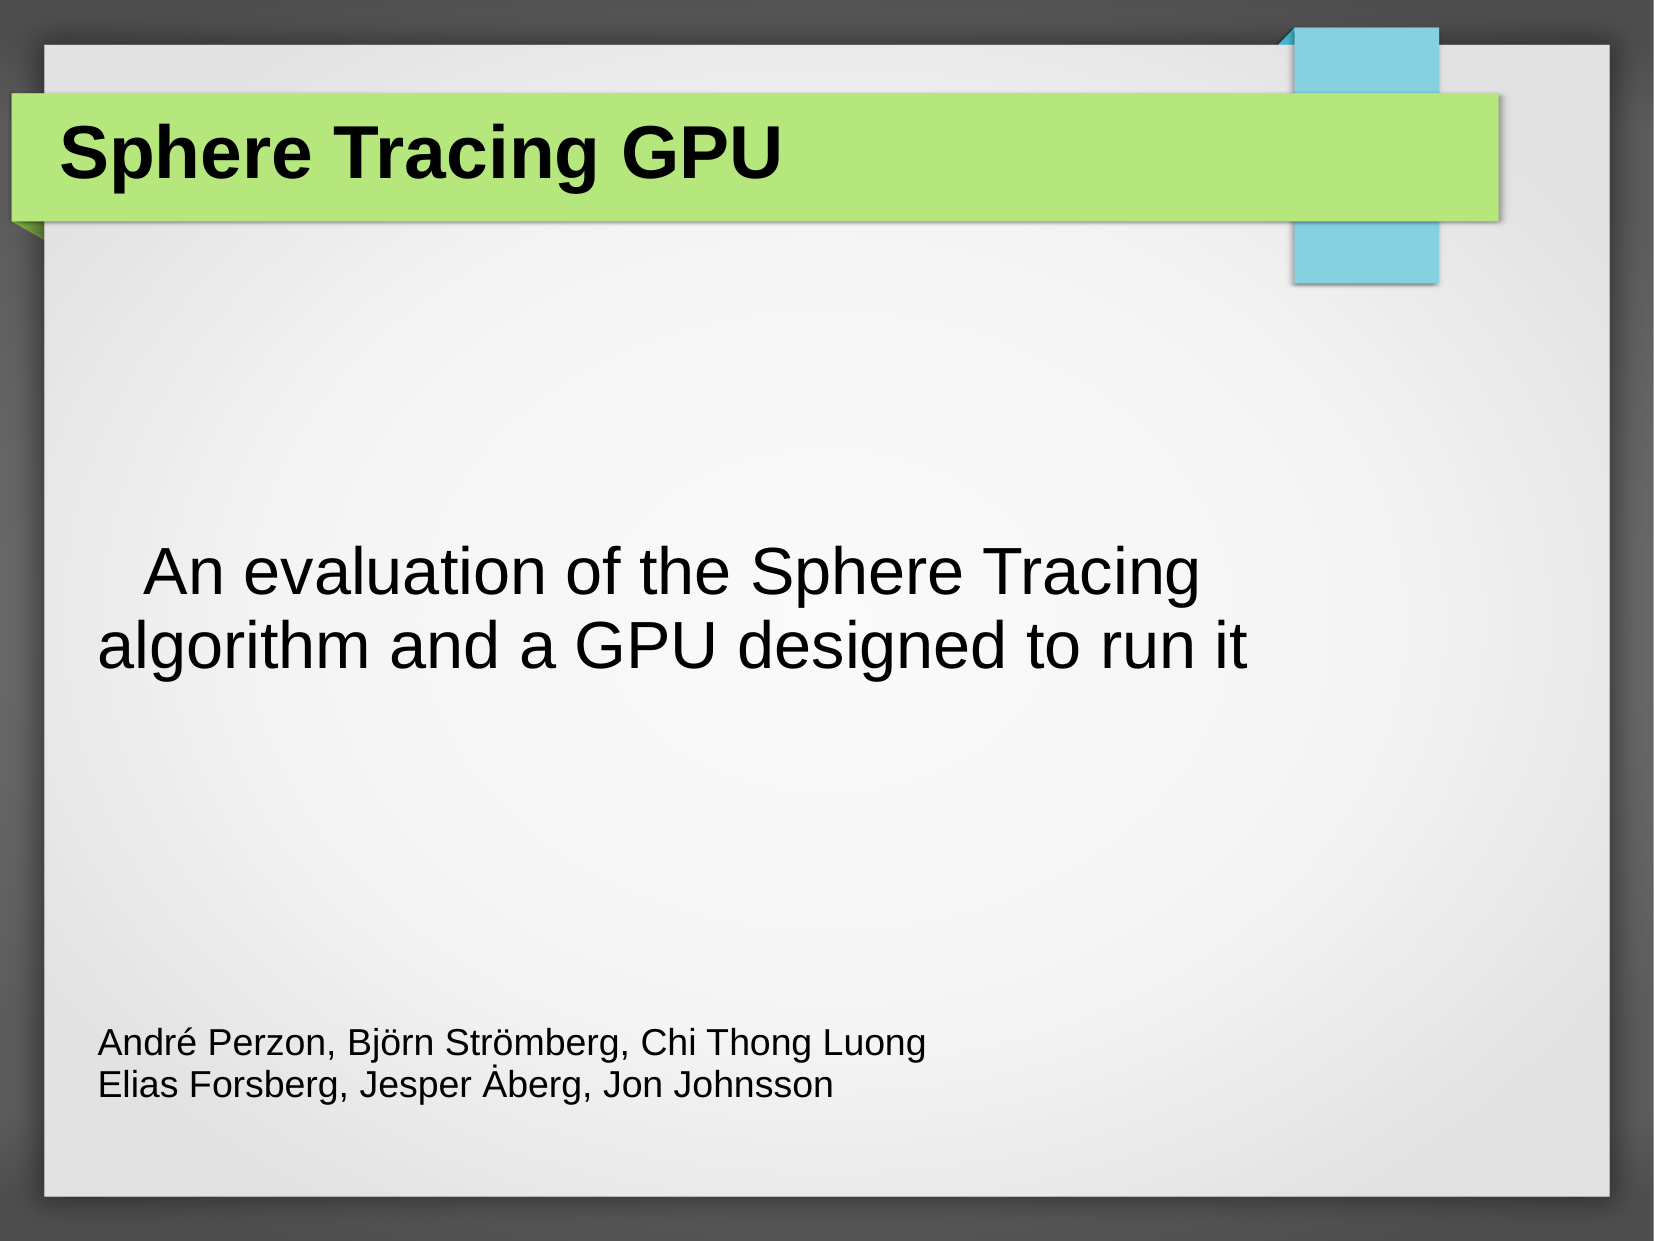

# Sphere Tracing GPU
An evaluation of the Sphere Tracing algorithm and a GPU designed to run it
André Perzon, Björn Strömberg, Chi Thong Luong
Elias Forsberg, Jesper Ȧberg, Jon Johnsson